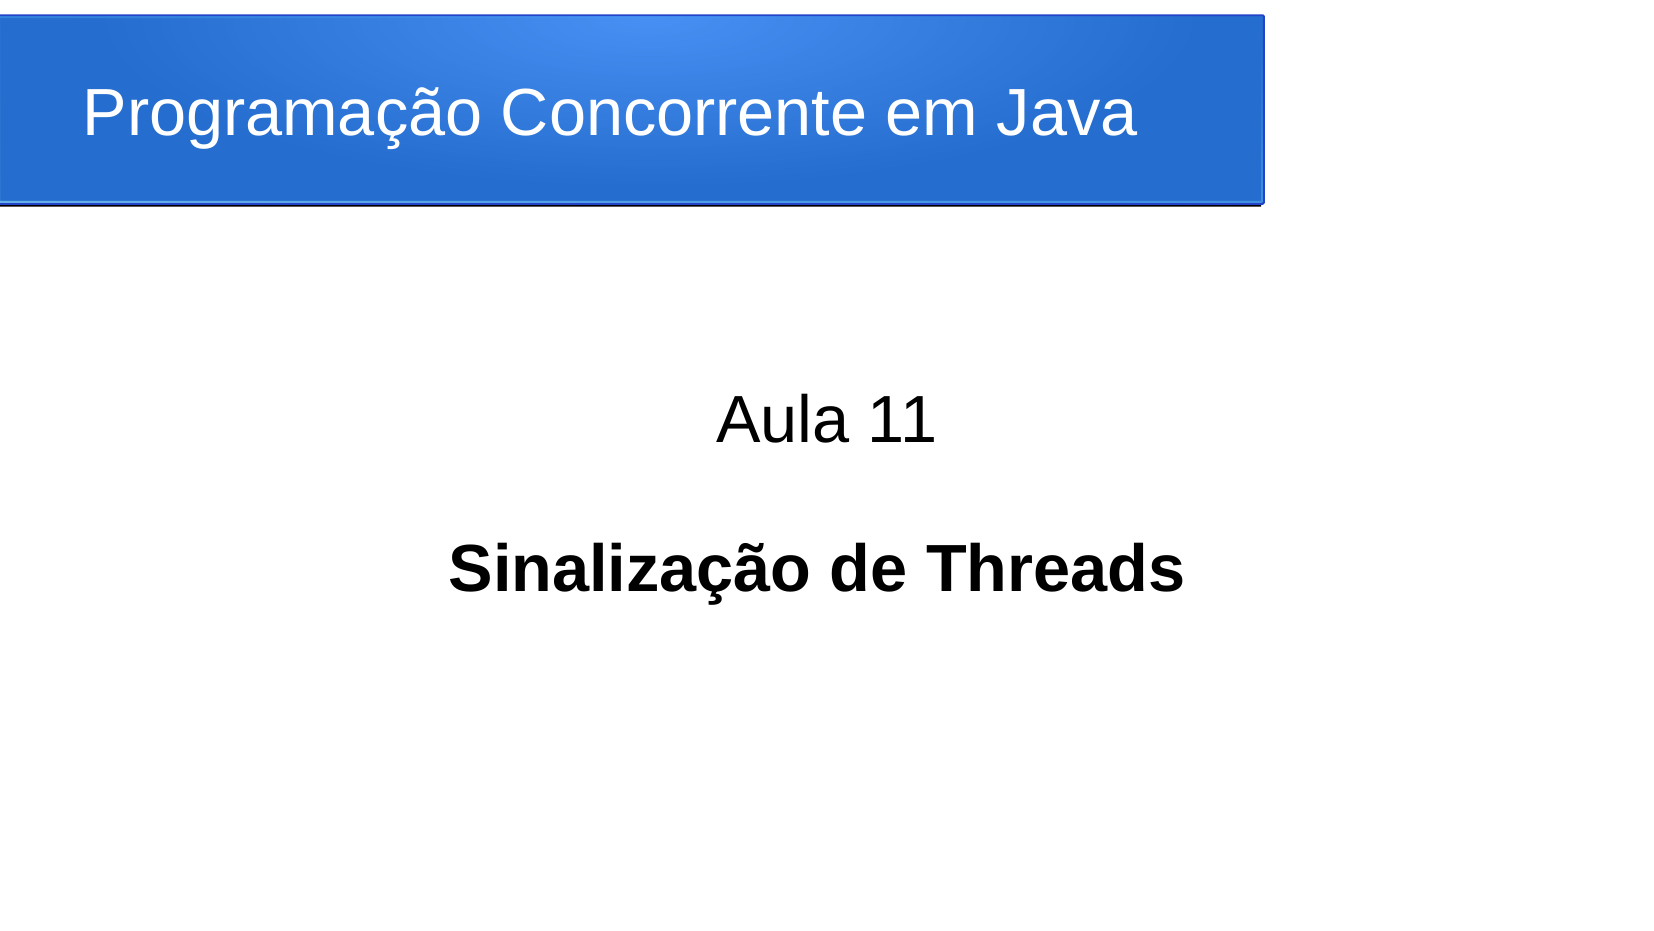

# Programação Concorrente em Java
Aula 11
Sinalização de Threads